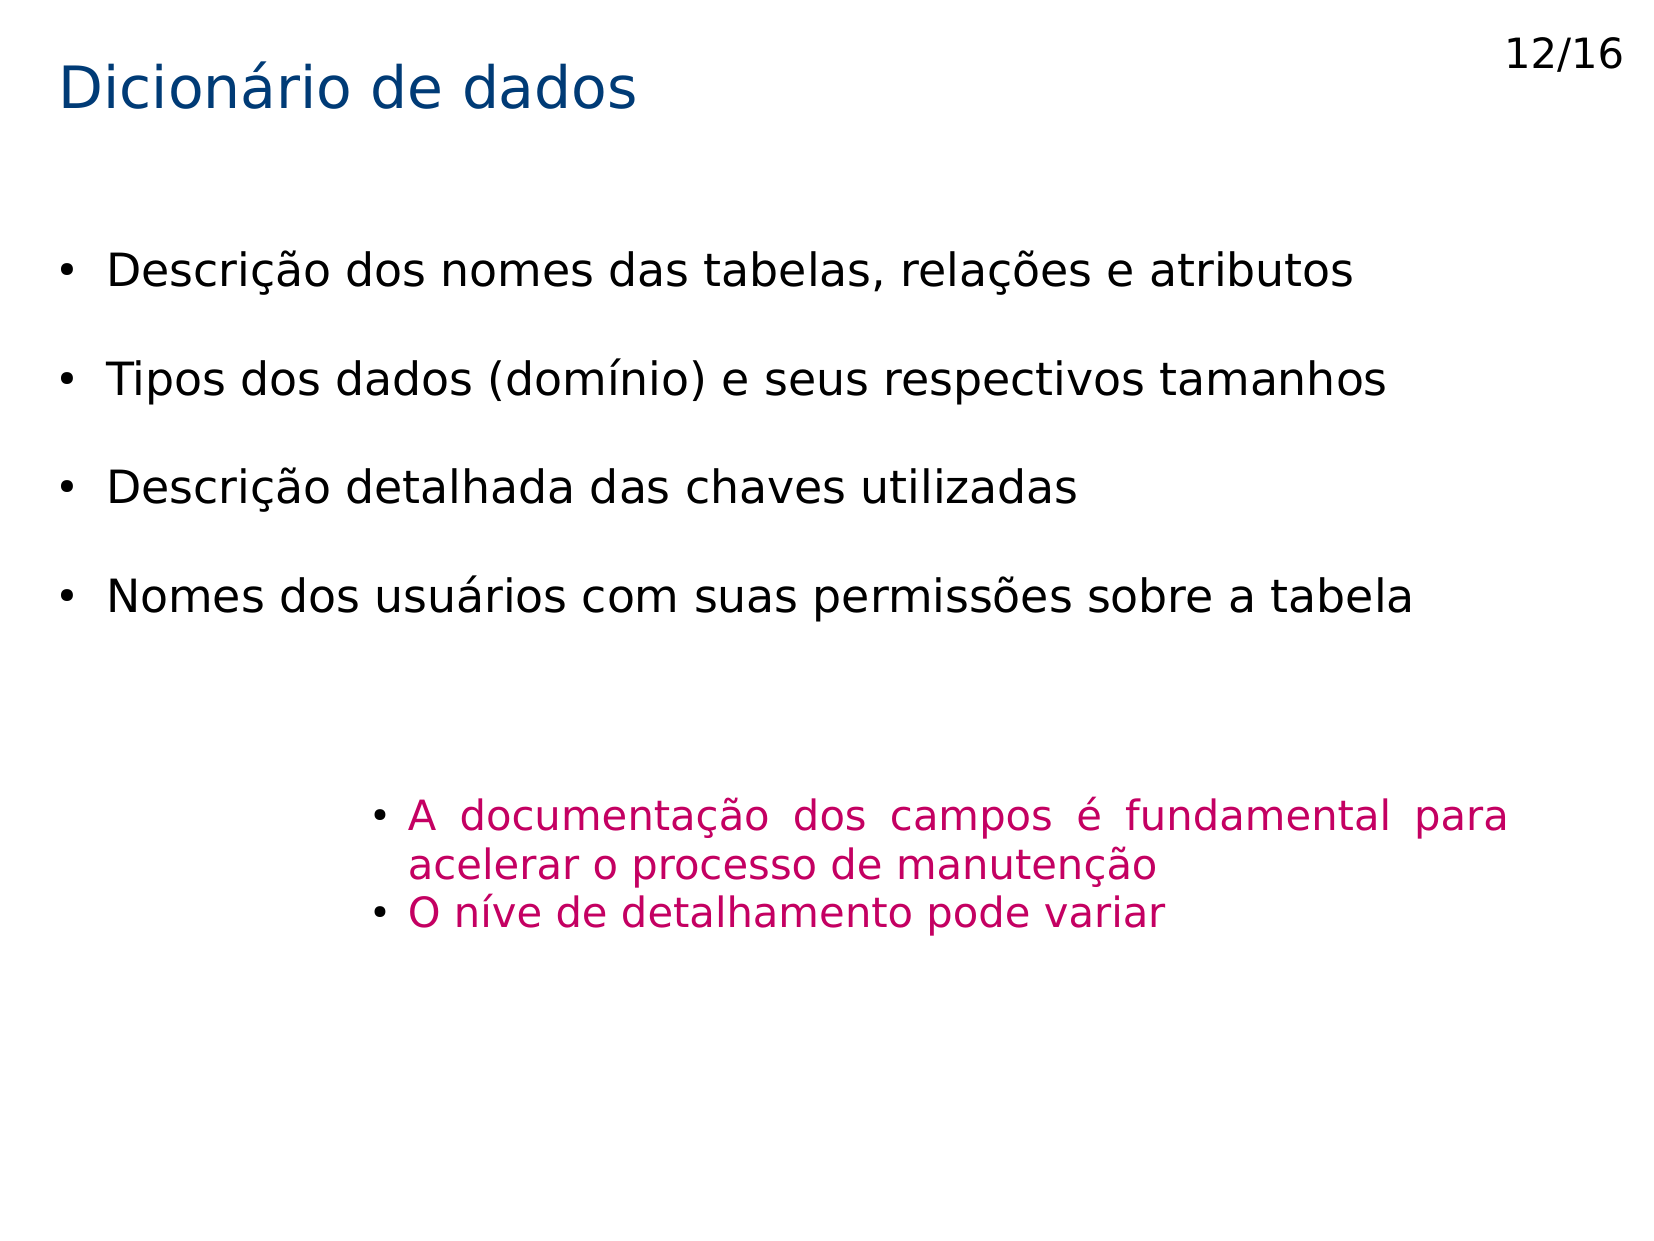

# Dicionário de dados
12
Descrição dos nomes das tabelas, relações e atributos
Tipos dos dados (domínio) e seus respectivos tamanhos
Descrição detalhada das chaves utilizadas
Nomes dos usuários com suas permissões sobre a tabela
A documentação dos campos é fundamental para acelerar o processo de manutenção
O níve de detalhamento pode variar